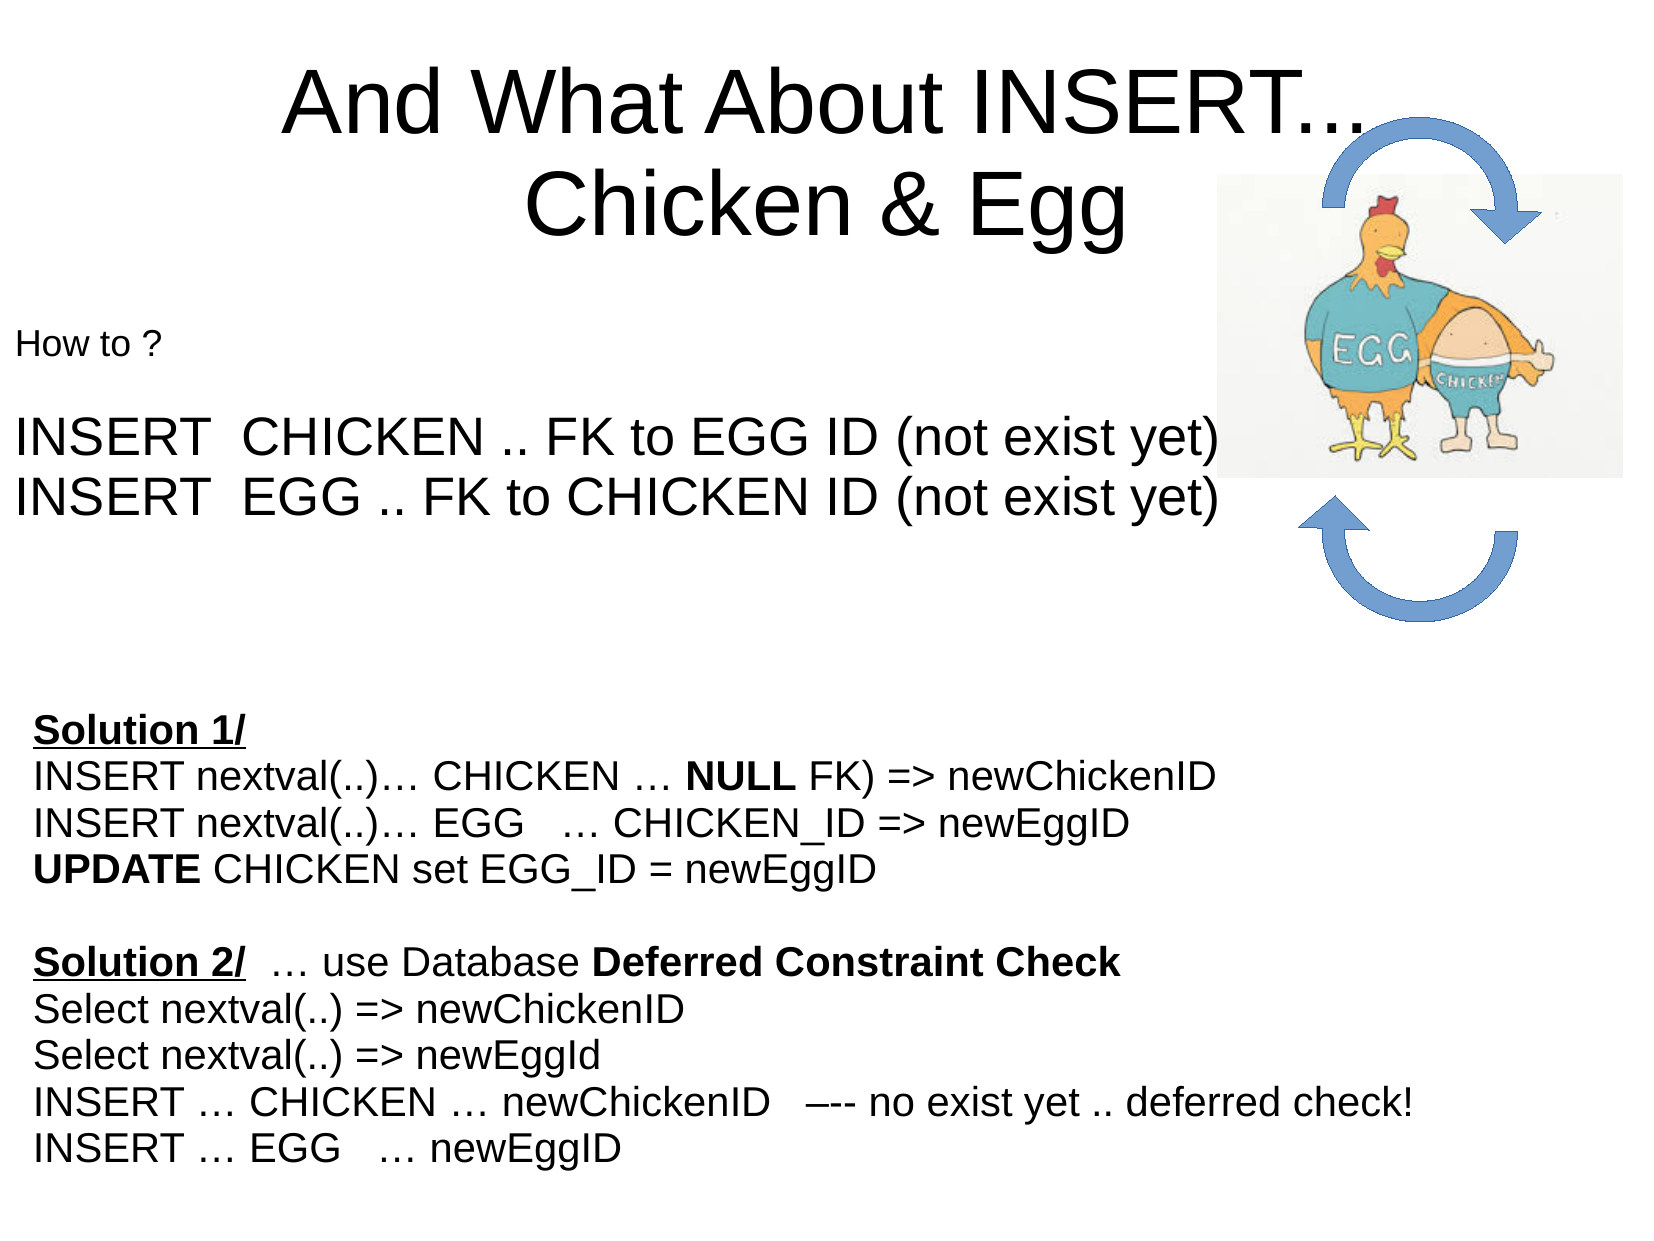

# And What About INSERT... Chicken & Egg
How to ?
INSERT CHICKEN .. FK to EGG ID (not exist yet)
INSERT EGG .. FK to CHICKEN ID (not exist yet)
Solution 1/
INSERT nextval(..)… CHICKEN … NULL FK) => newChickenID
INSERT nextval(..)… EGG … CHICKEN_ID => newEggID
UPDATE CHICKEN set EGG_ID = newEggID
Solution 2/ … use Database Deferred Constraint Check
Select nextval(..) => newChickenID
Select nextval(..) => newEggId
INSERT … CHICKEN … newChickenID –-- no exist yet .. deferred check!
INSERT … EGG … newEggID